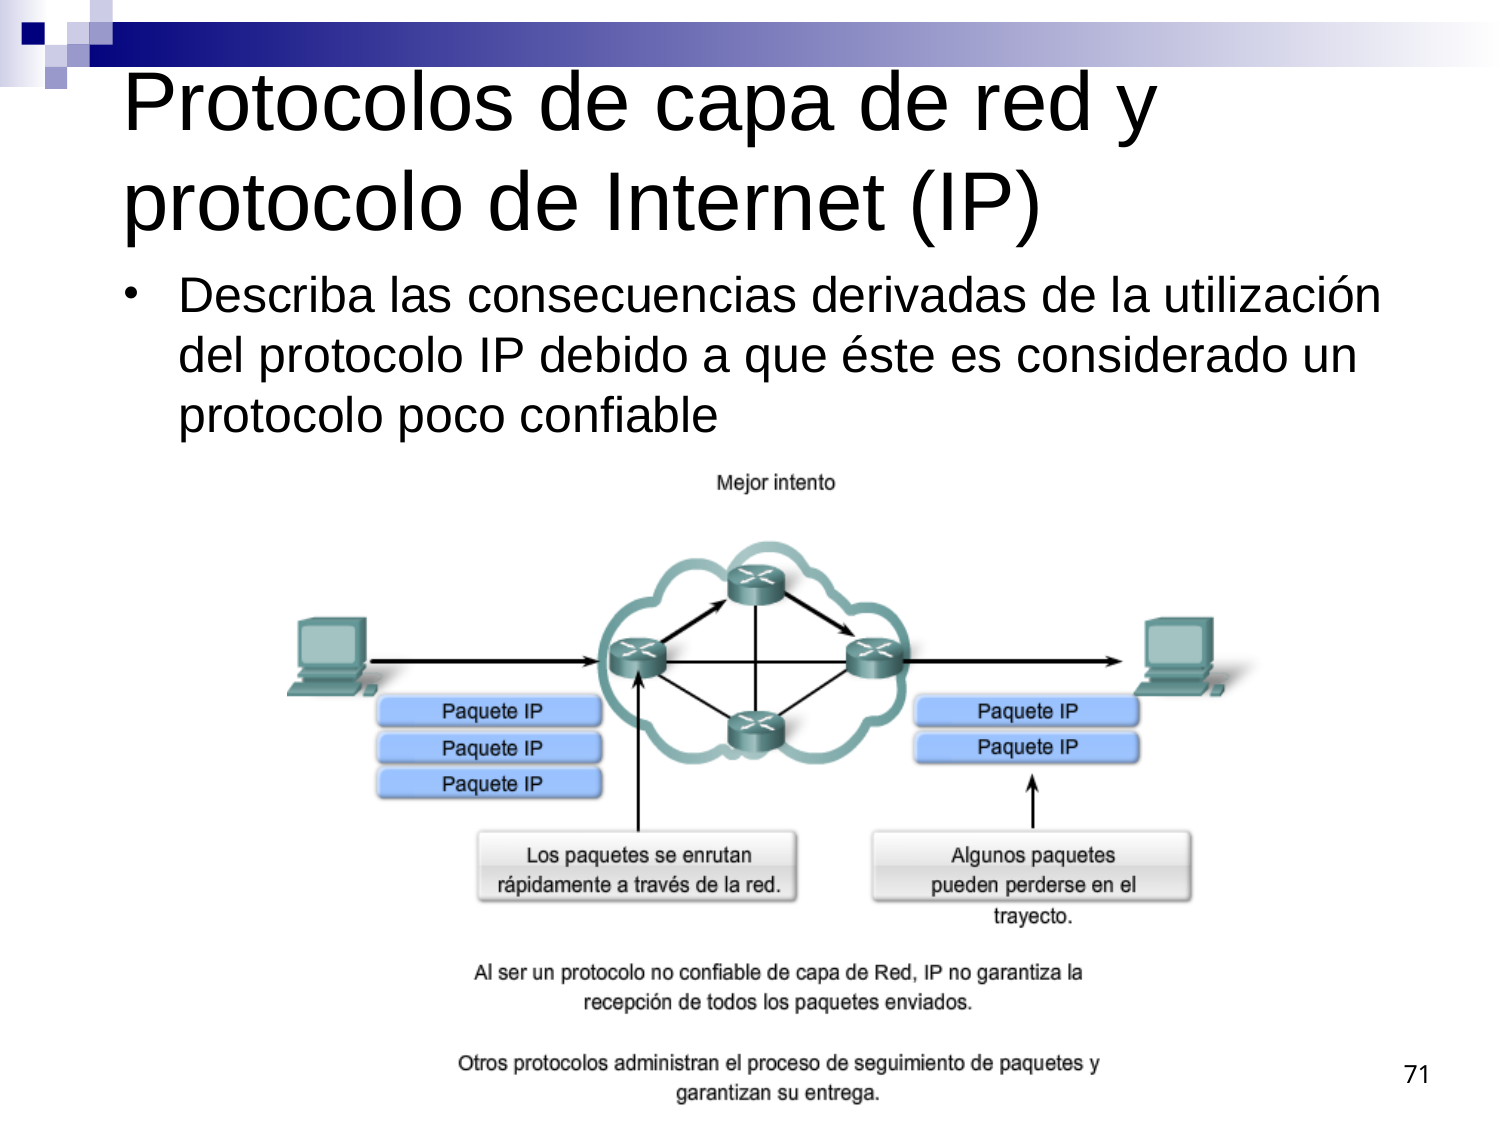

Protocolos de capa de red y protocolo de Internet (IP)
Describa las consecuencias derivadas de la utilización del protocolo IP debido a que éste es considerado un protocolo poco confiable